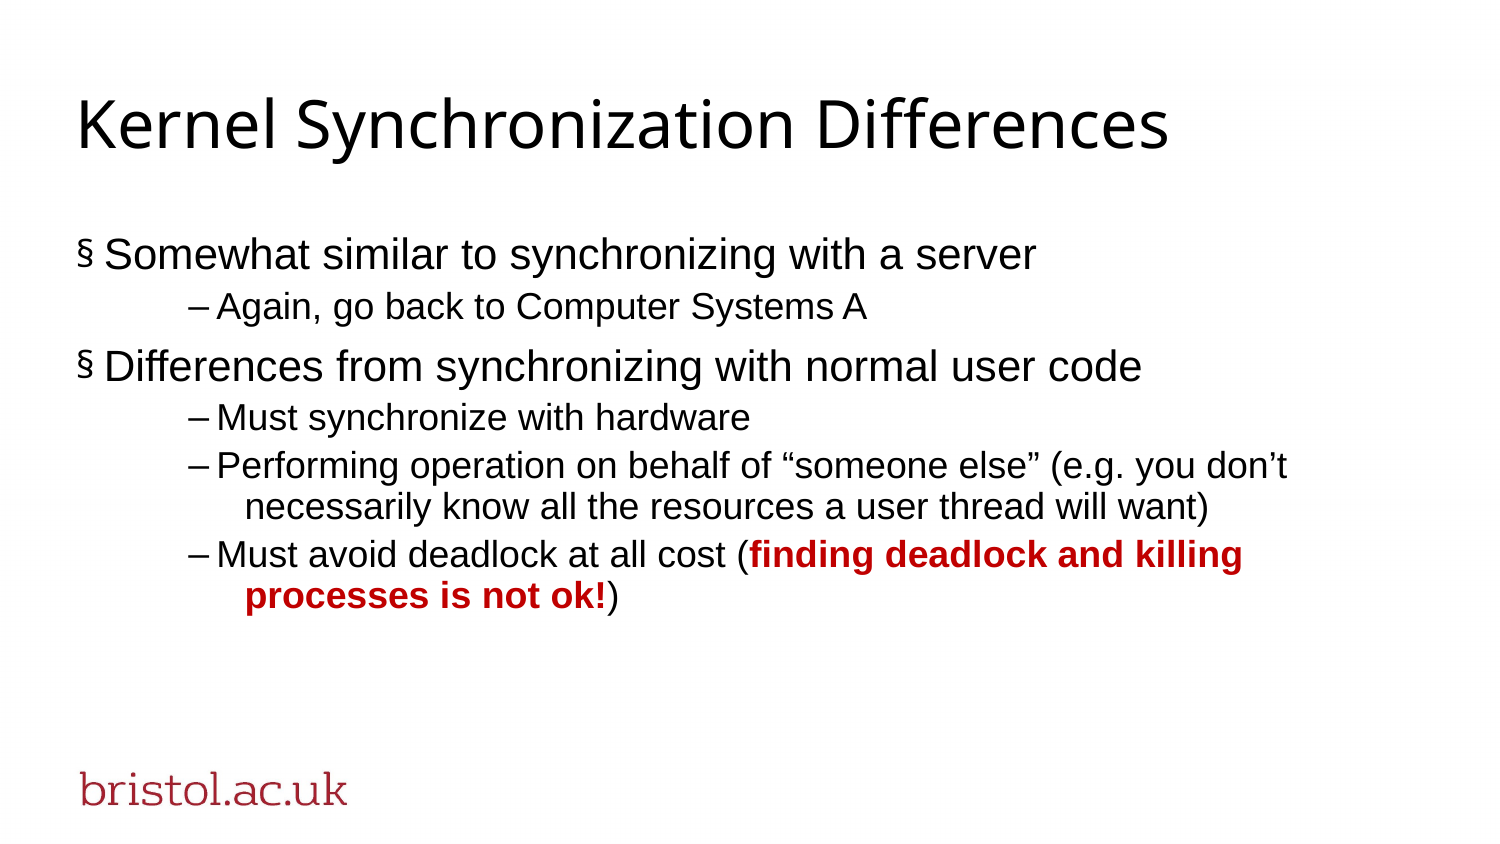

# Kernel Synchronization Differences
Somewhat similar to synchronizing with a server
Again, go back to Computer Systems A
Differences from synchronizing with normal user code
Must synchronize with hardware
Performing operation on behalf of “someone else” (e.g. you don’t necessarily know all the resources a user thread will want)
Must avoid deadlock at all cost (finding deadlock and killing processes is not ok!)